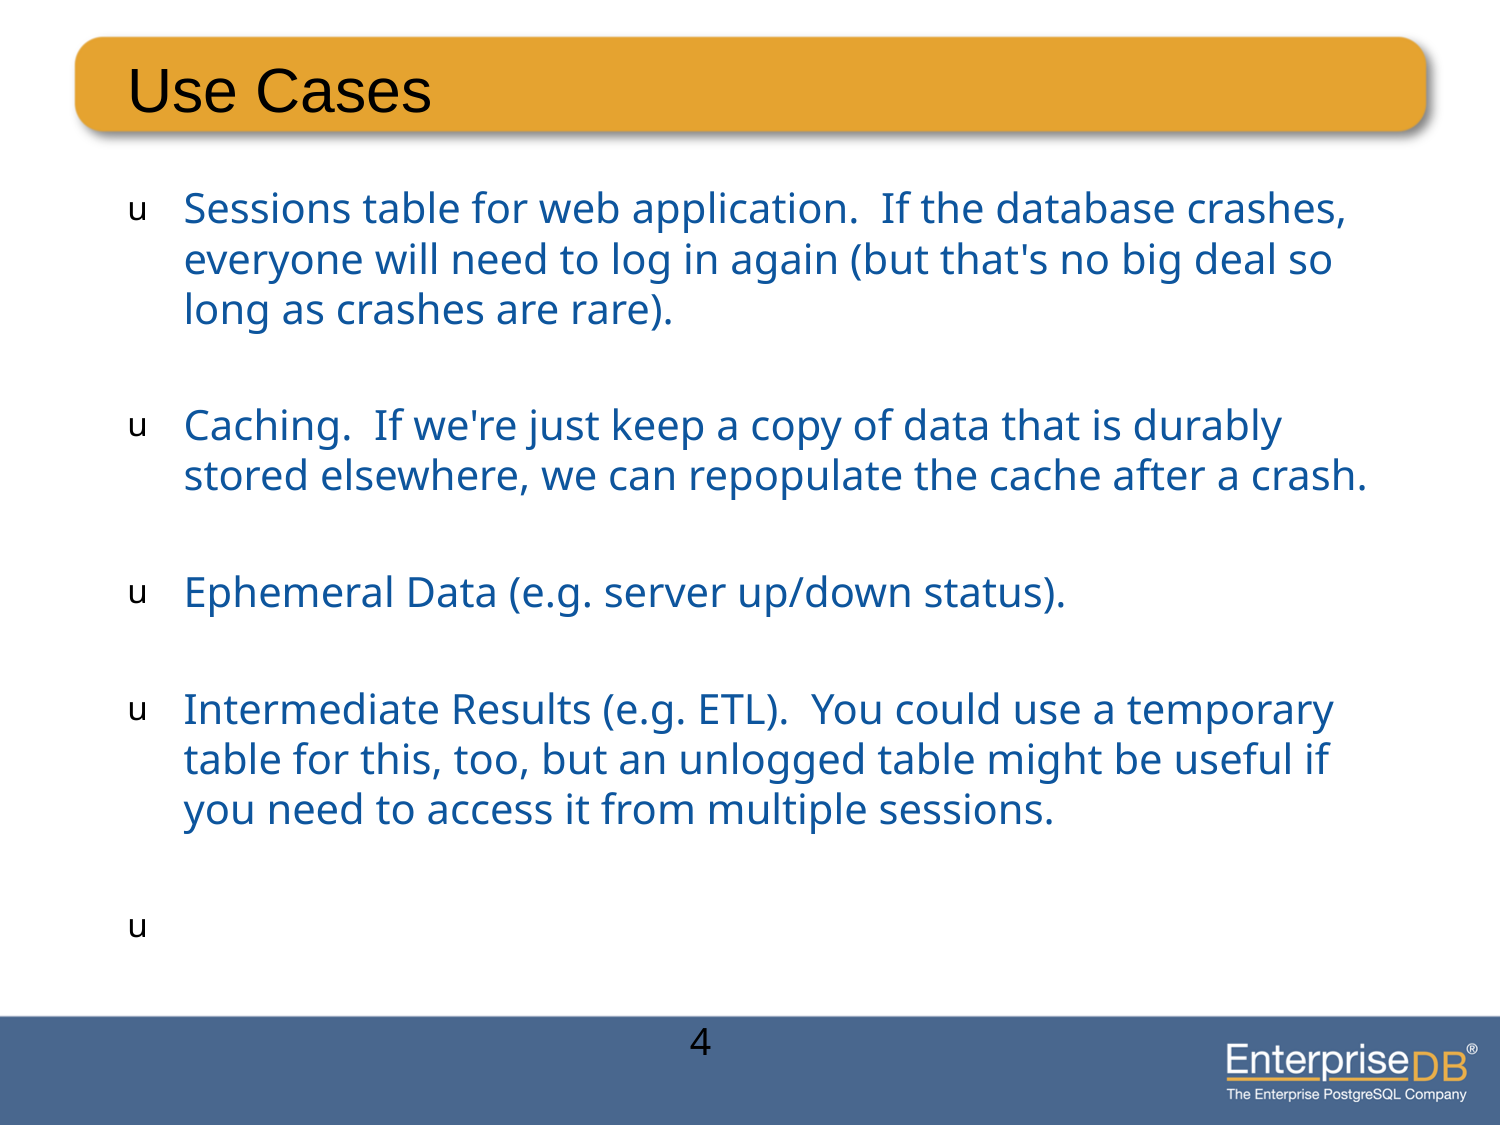

# Use Cases
Sessions table for web application. If the database crashes, everyone will need to log in again (but that's no big deal so long as crashes are rare).
Caching. If we're just keep a copy of data that is durably stored elsewhere, we can repopulate the cache after a crash.
Ephemeral Data (e.g. server up/down status).
Intermediate Results (e.g. ETL). You could use a temporary table for this, too, but an unlogged table might be useful if you need to access it from multiple sessions.